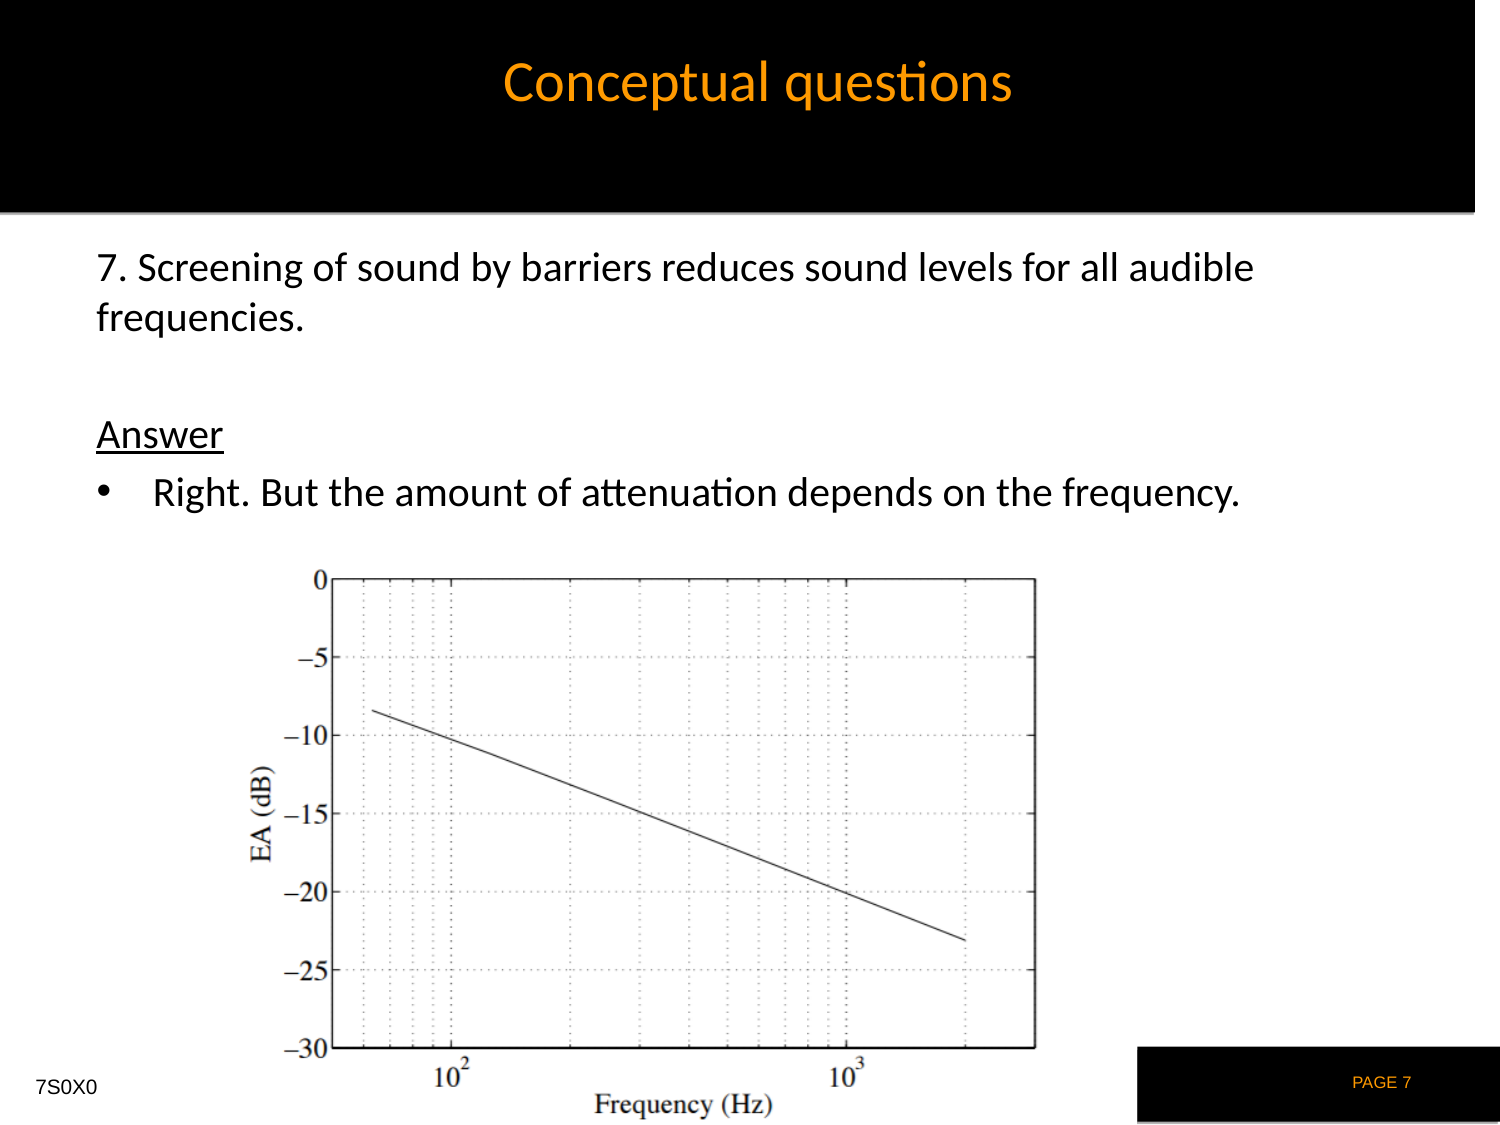

# Conceptual questions
7. Screening of sound by barriers reduces sound levels for all audible frequencies.
Answer
Right. But the amount of attenuation depends on the frequency.
PAGE 7
7S0X0
2017/02/09
PAGE